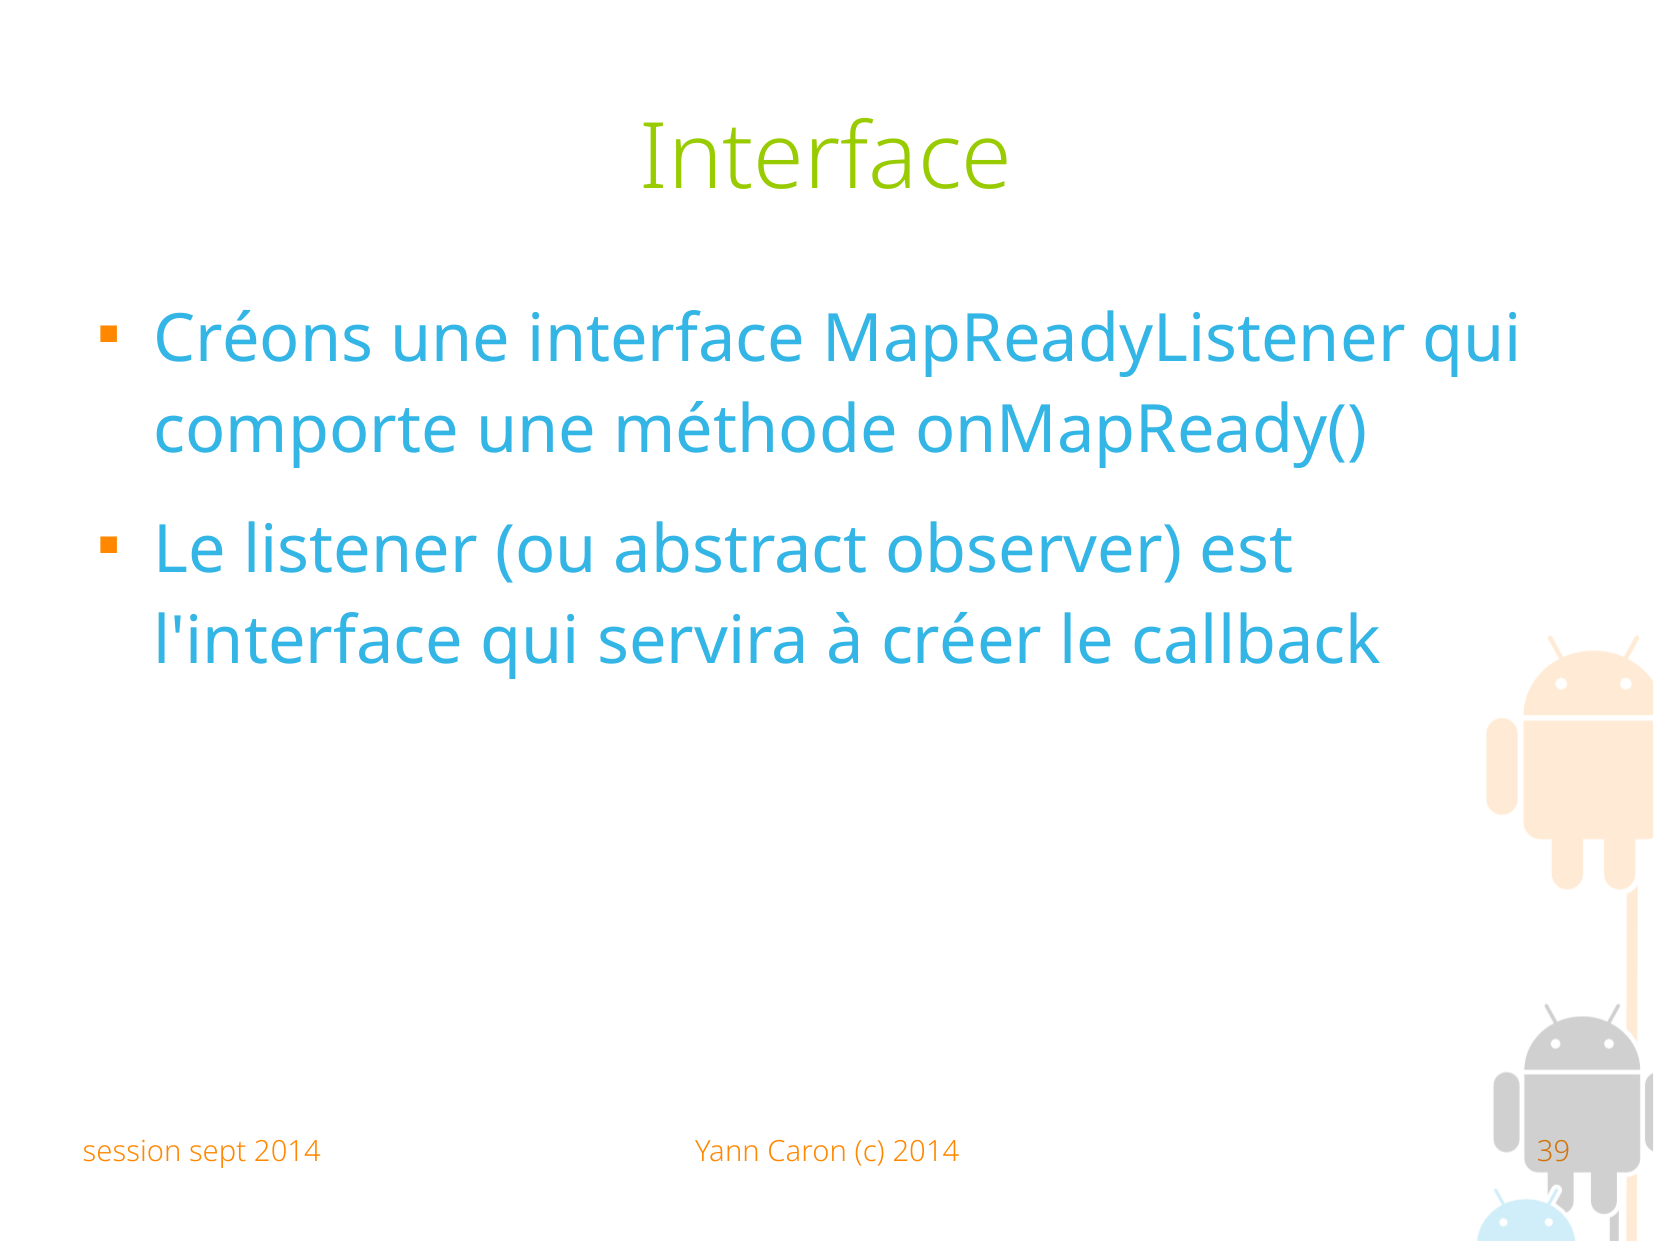

# Interface
Créons une interface MapReadyListener qui comporte une méthode onMapReady()
Le listener (ou abstract observer) est l'interface qui servira à créer le callback
session sept 2014
Yann Caron (c) 2014
39